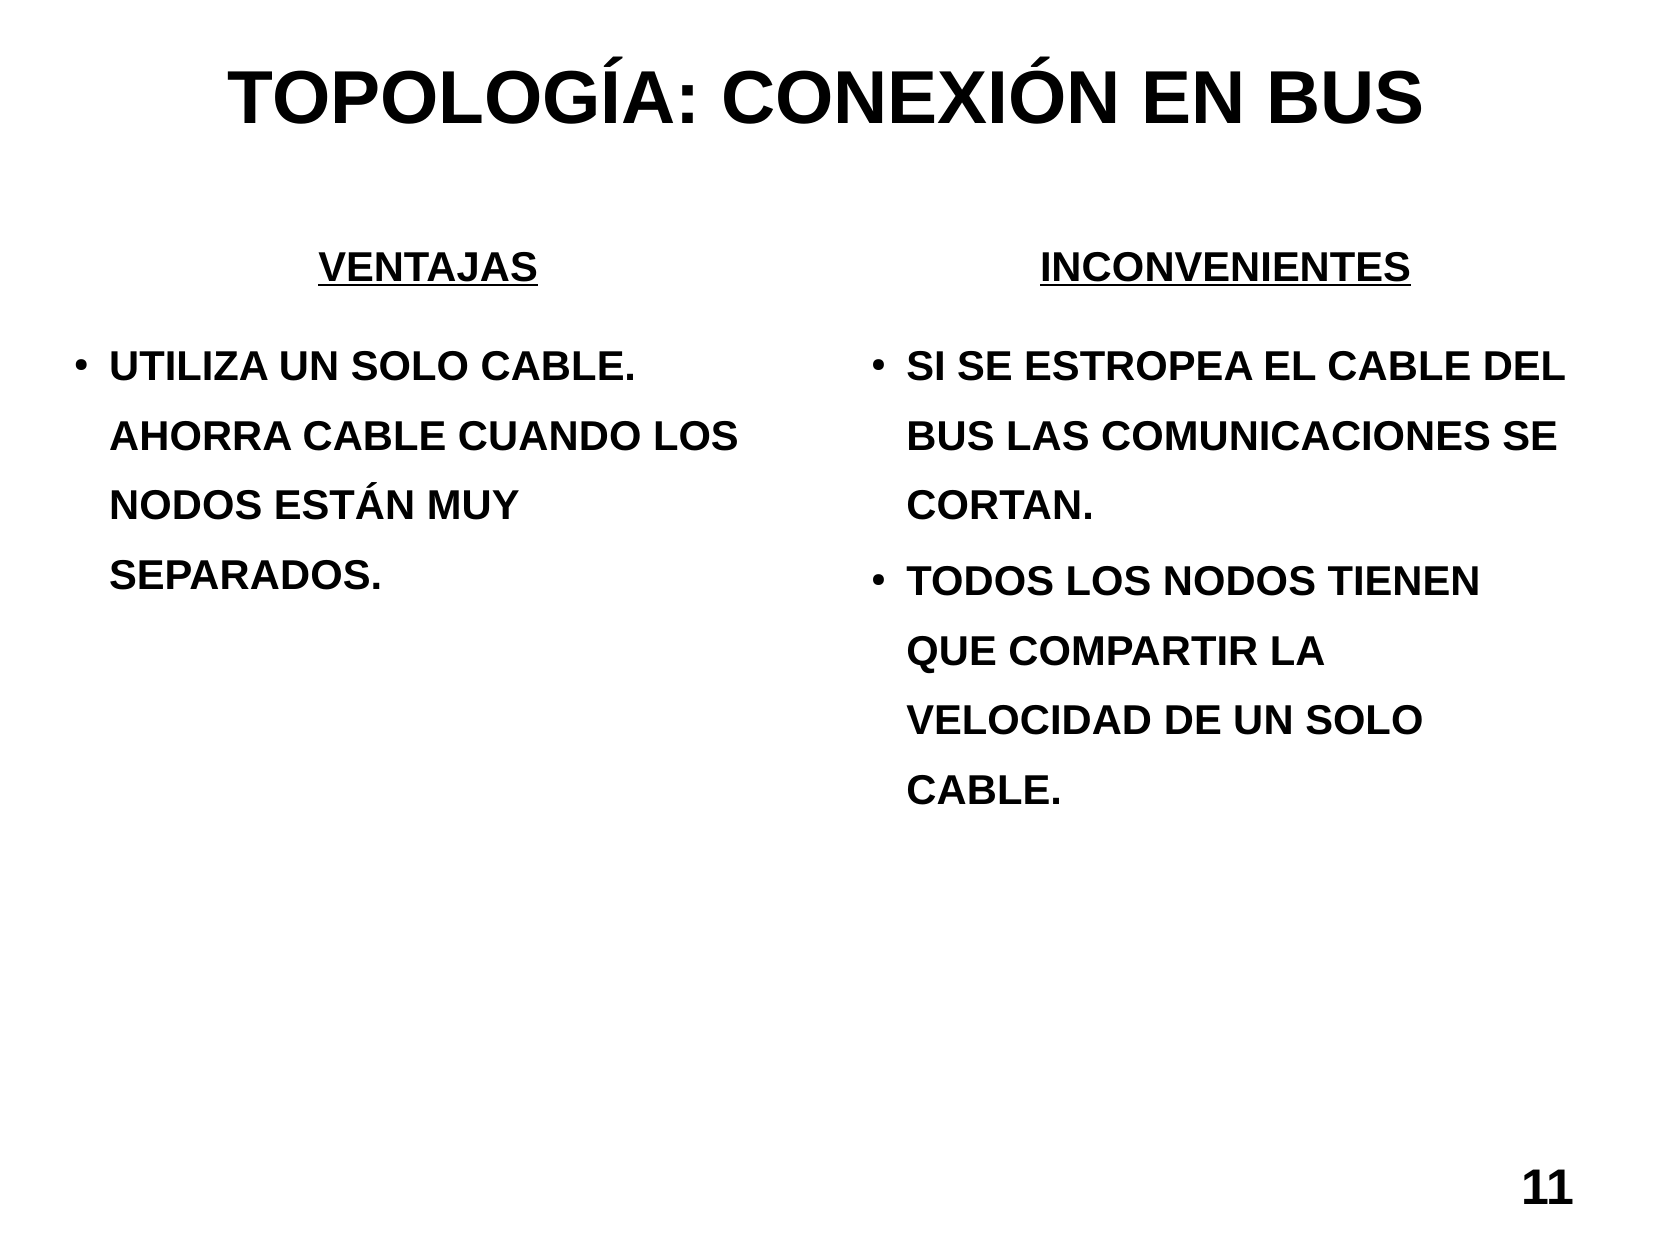

# TOPOLOGÍA: CONEXIÓN EN BUS
VENTAJAS
UTILIZA UN SOLO CABLE. AHORRA CABLE CUANDO LOS NODOS ESTÁN MUY SEPARADOS.
INCONVENIENTES
SI SE ESTROPEA EL CABLE DEL BUS LAS COMUNICACIONES SE CORTAN.
TODOS LOS NODOS TIENEN QUE COMPARTIR LA VELOCIDAD DE UN SOLO CABLE.